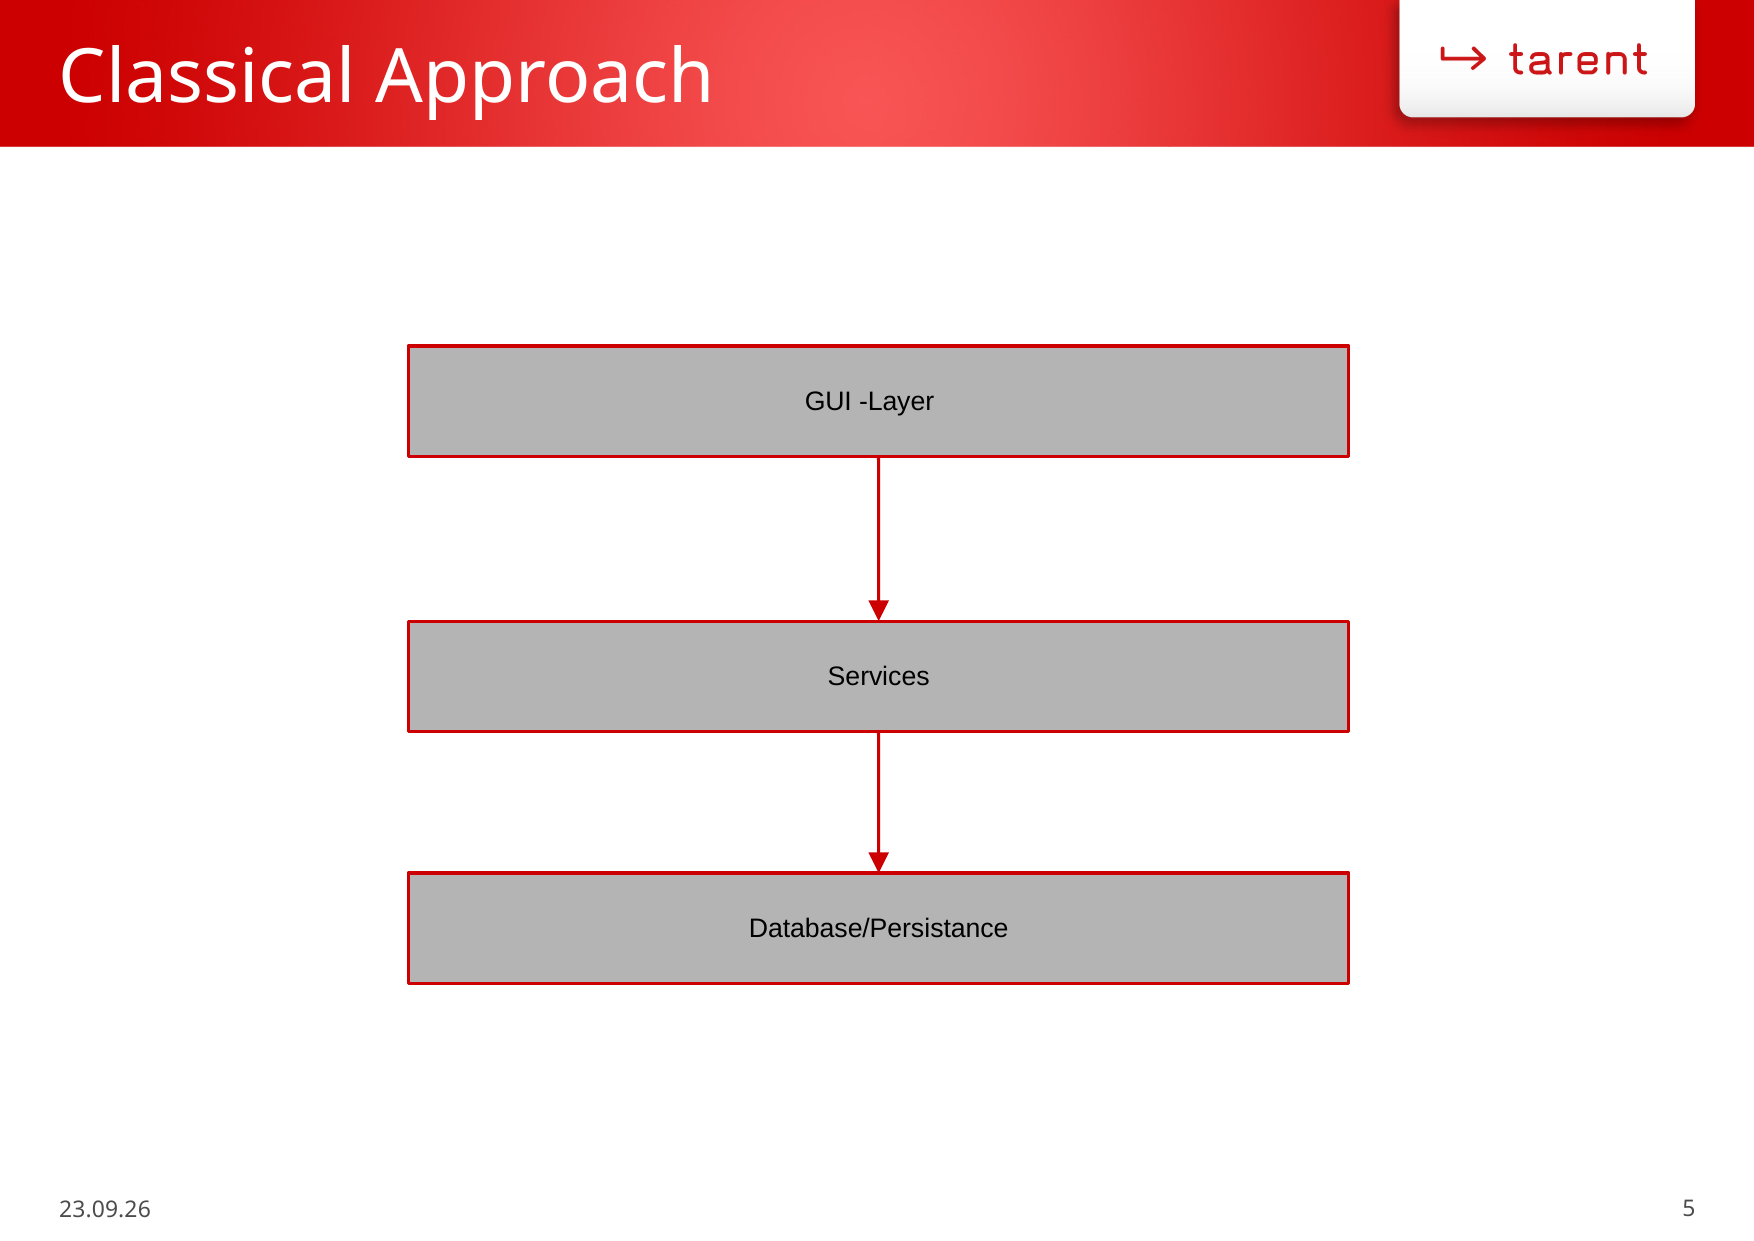

# Classical Approach
GUI -Layer
Services
Database/Persistance